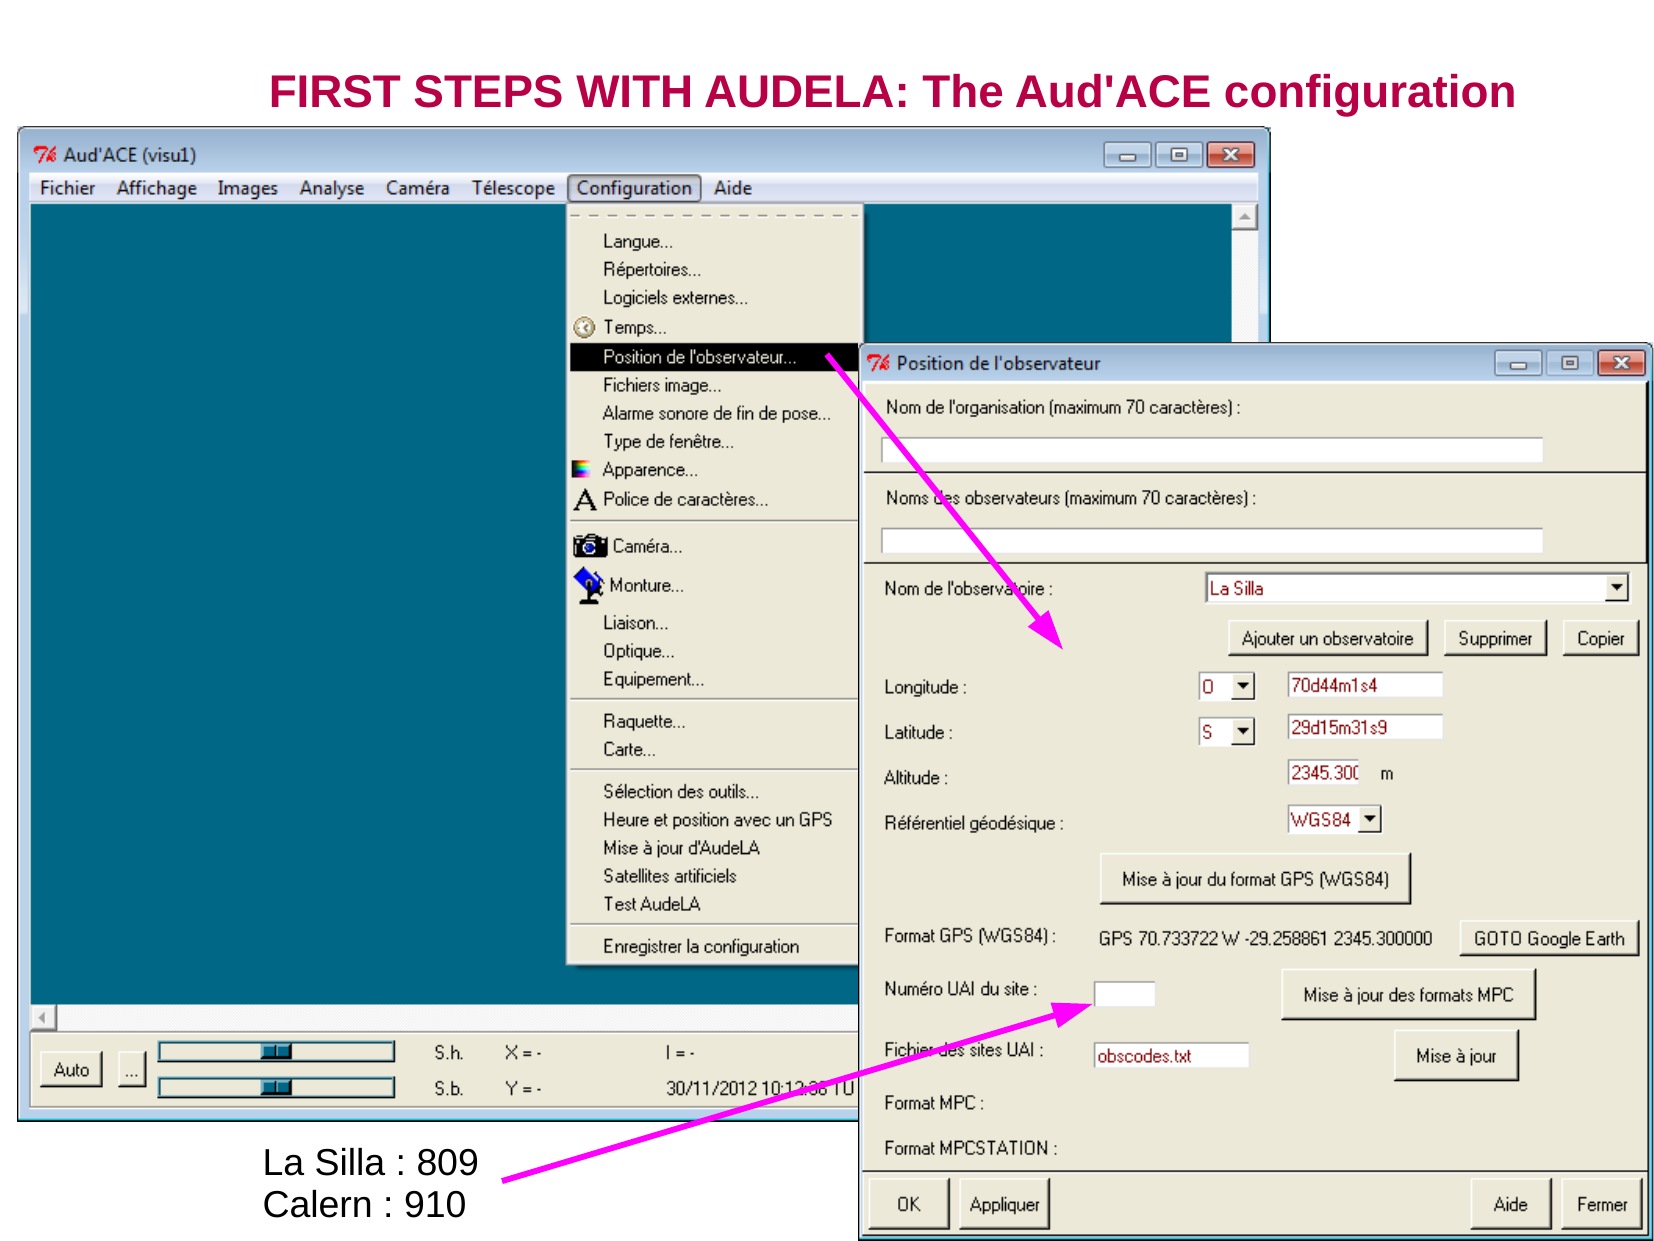

FIRST STEPS WITH AUDELA: The Aud'ACE configuration
La Silla : 809
Calern : 910